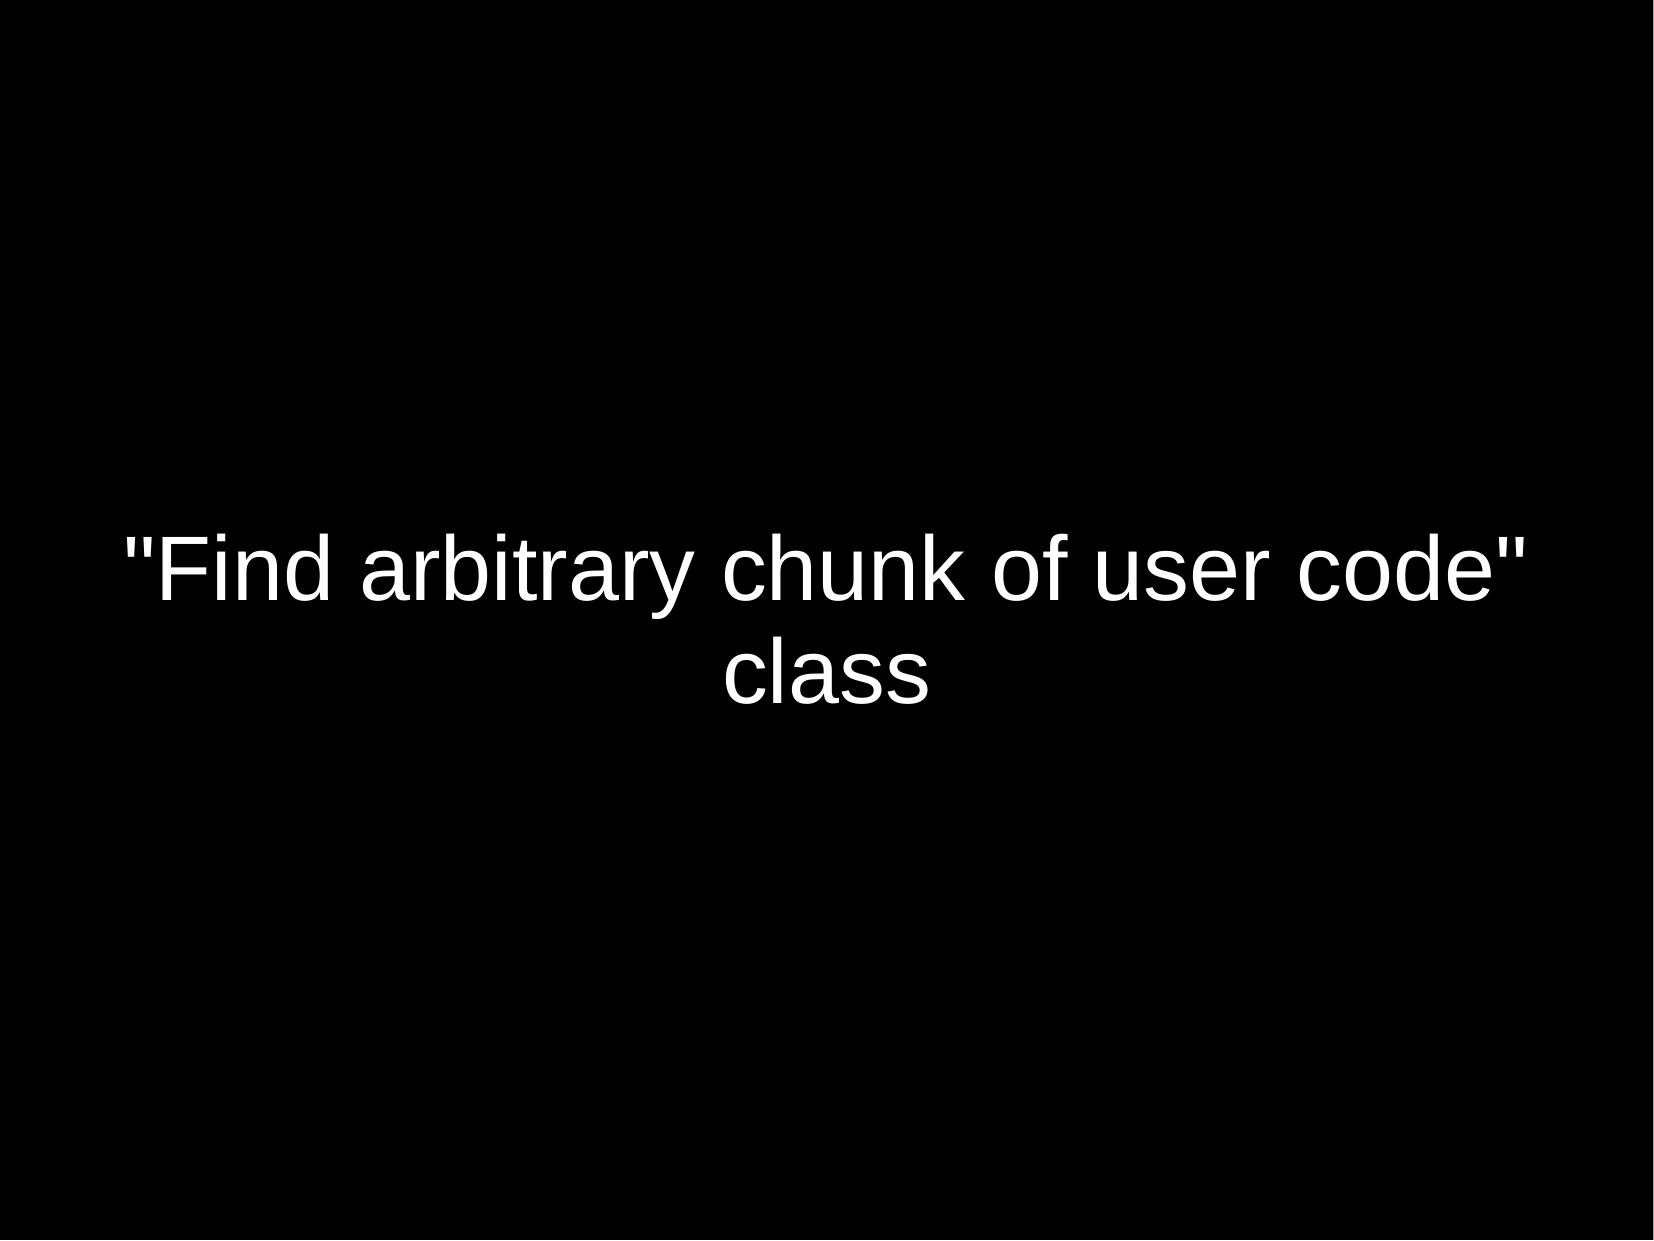

# "Find arbitrary chunk of user code" class